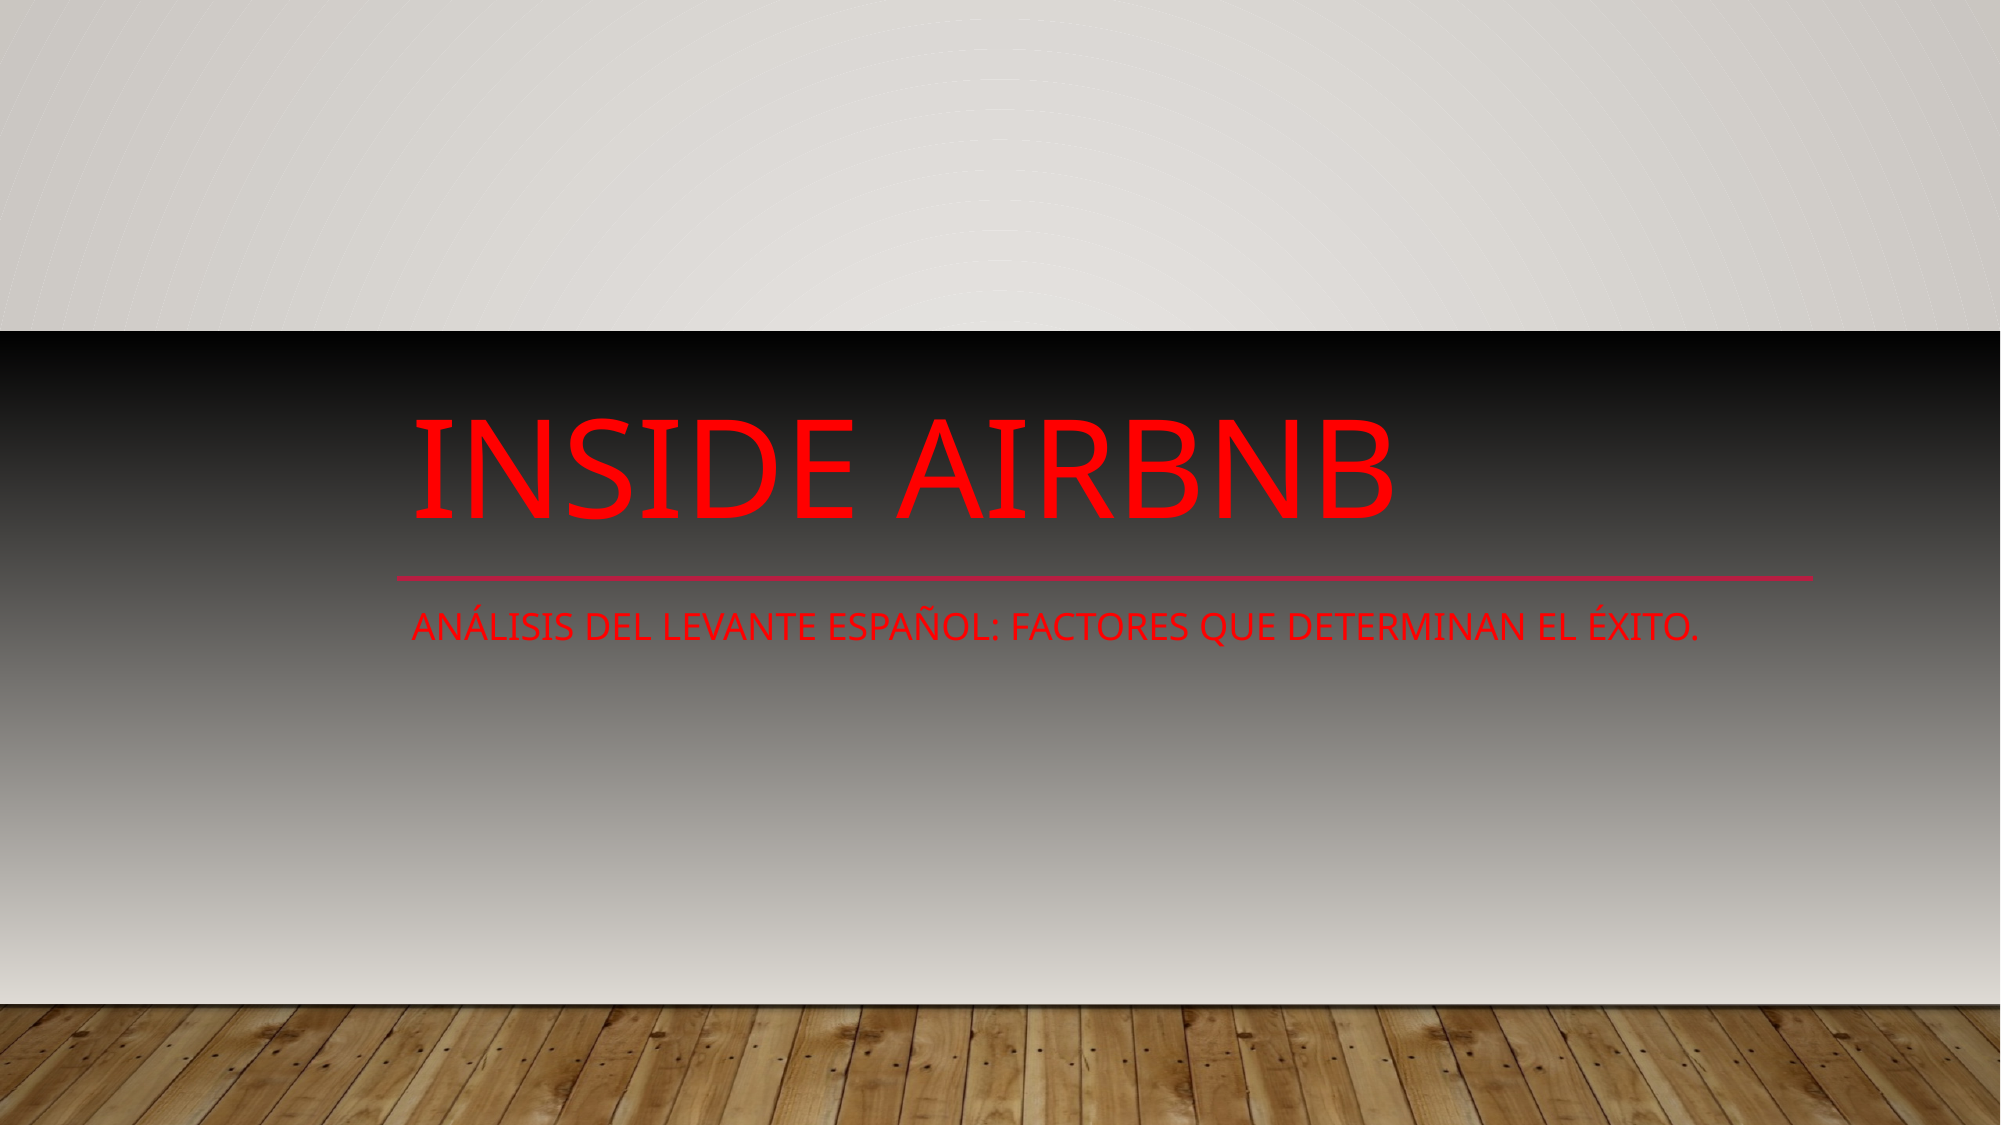

# Inside airbnb
Análisis deL LEVANTE ESPAÑOL: factores que determinan el éxito.